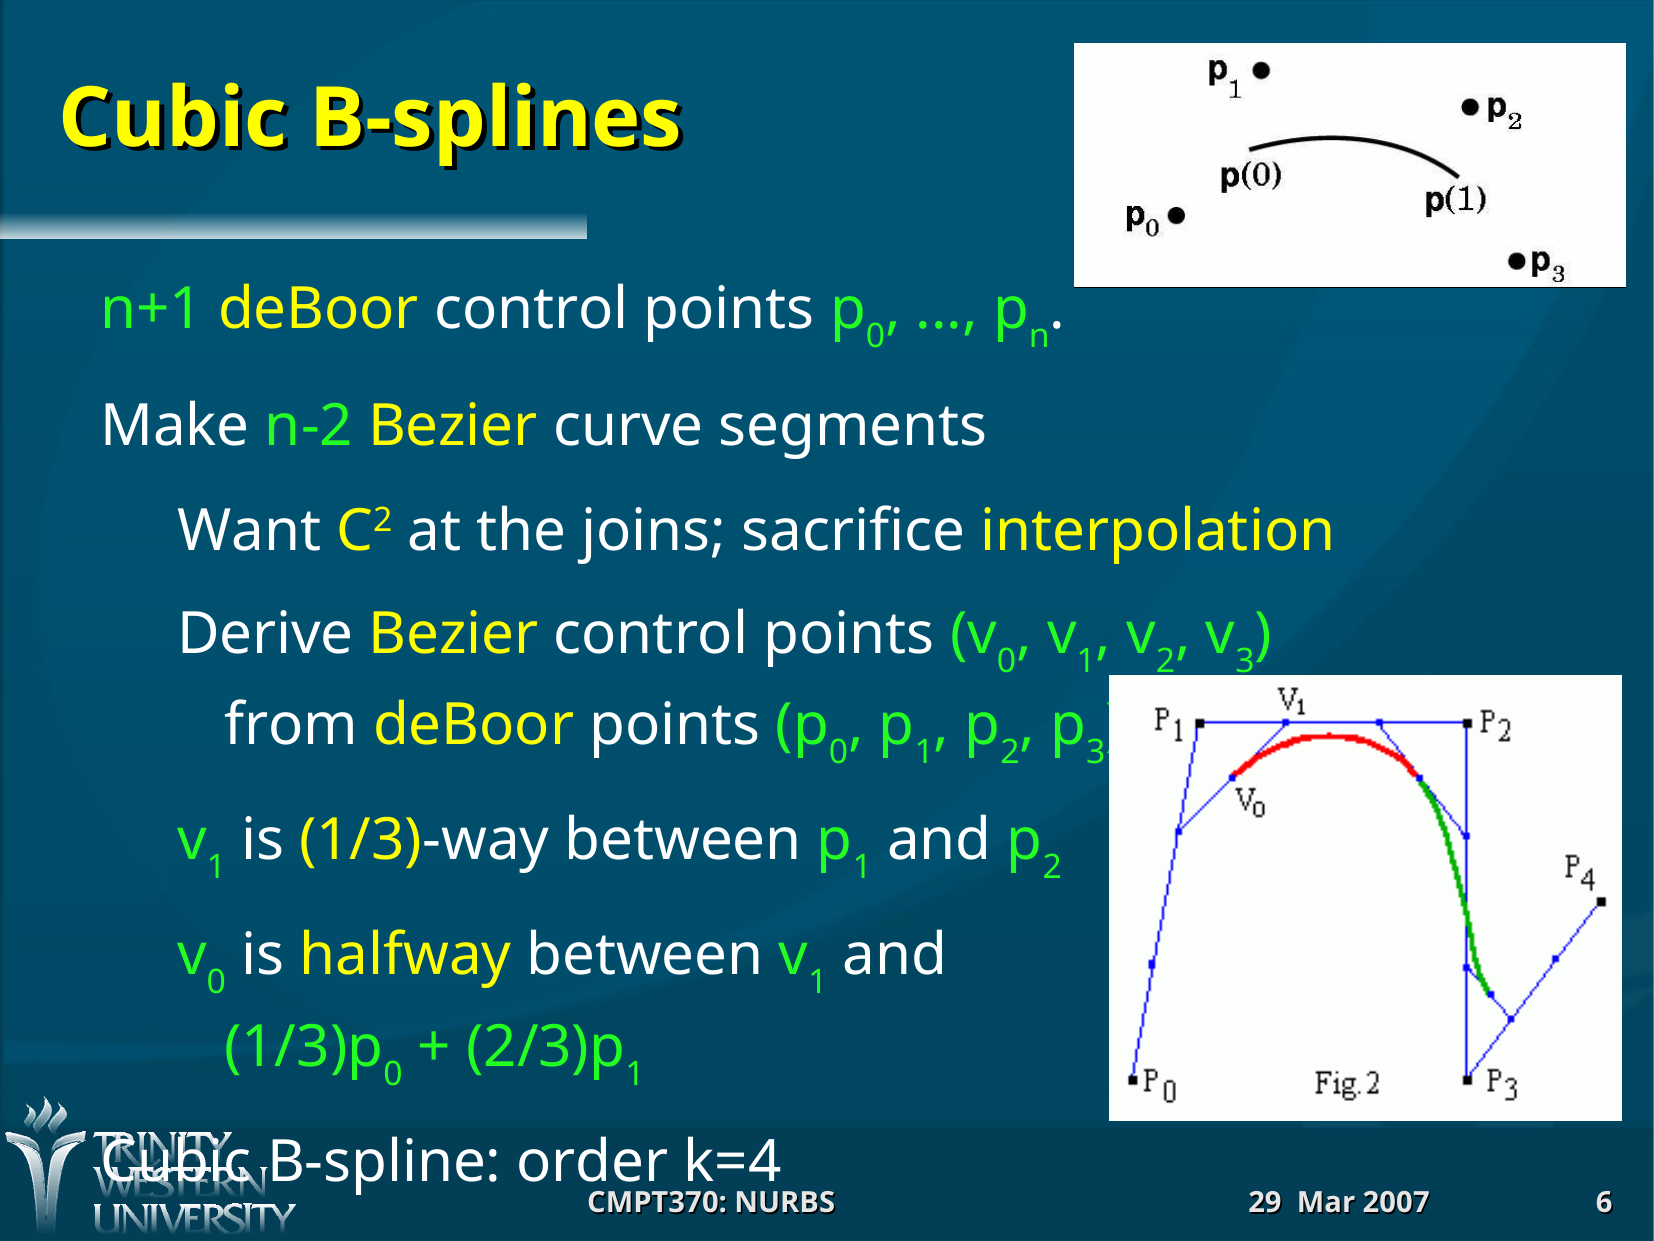

# Cubic B-splines
n+1 deBoor control points p0, ..., pn.
Make n-2 Bezier curve segments
Want C2 at the joins; sacrifice interpolation
Derive Bezier control points (v0, v1, v2, v3)
from deBoor points (p0, p1, p2, p3):
v1 is (1/3)-way between p1 and p2
v0 is halfway between v1 and
(1/3)p0 + (2/3)p1
Cubic B-spline: order k=4
CMPT370: NURBS
29 Mar 2007
6